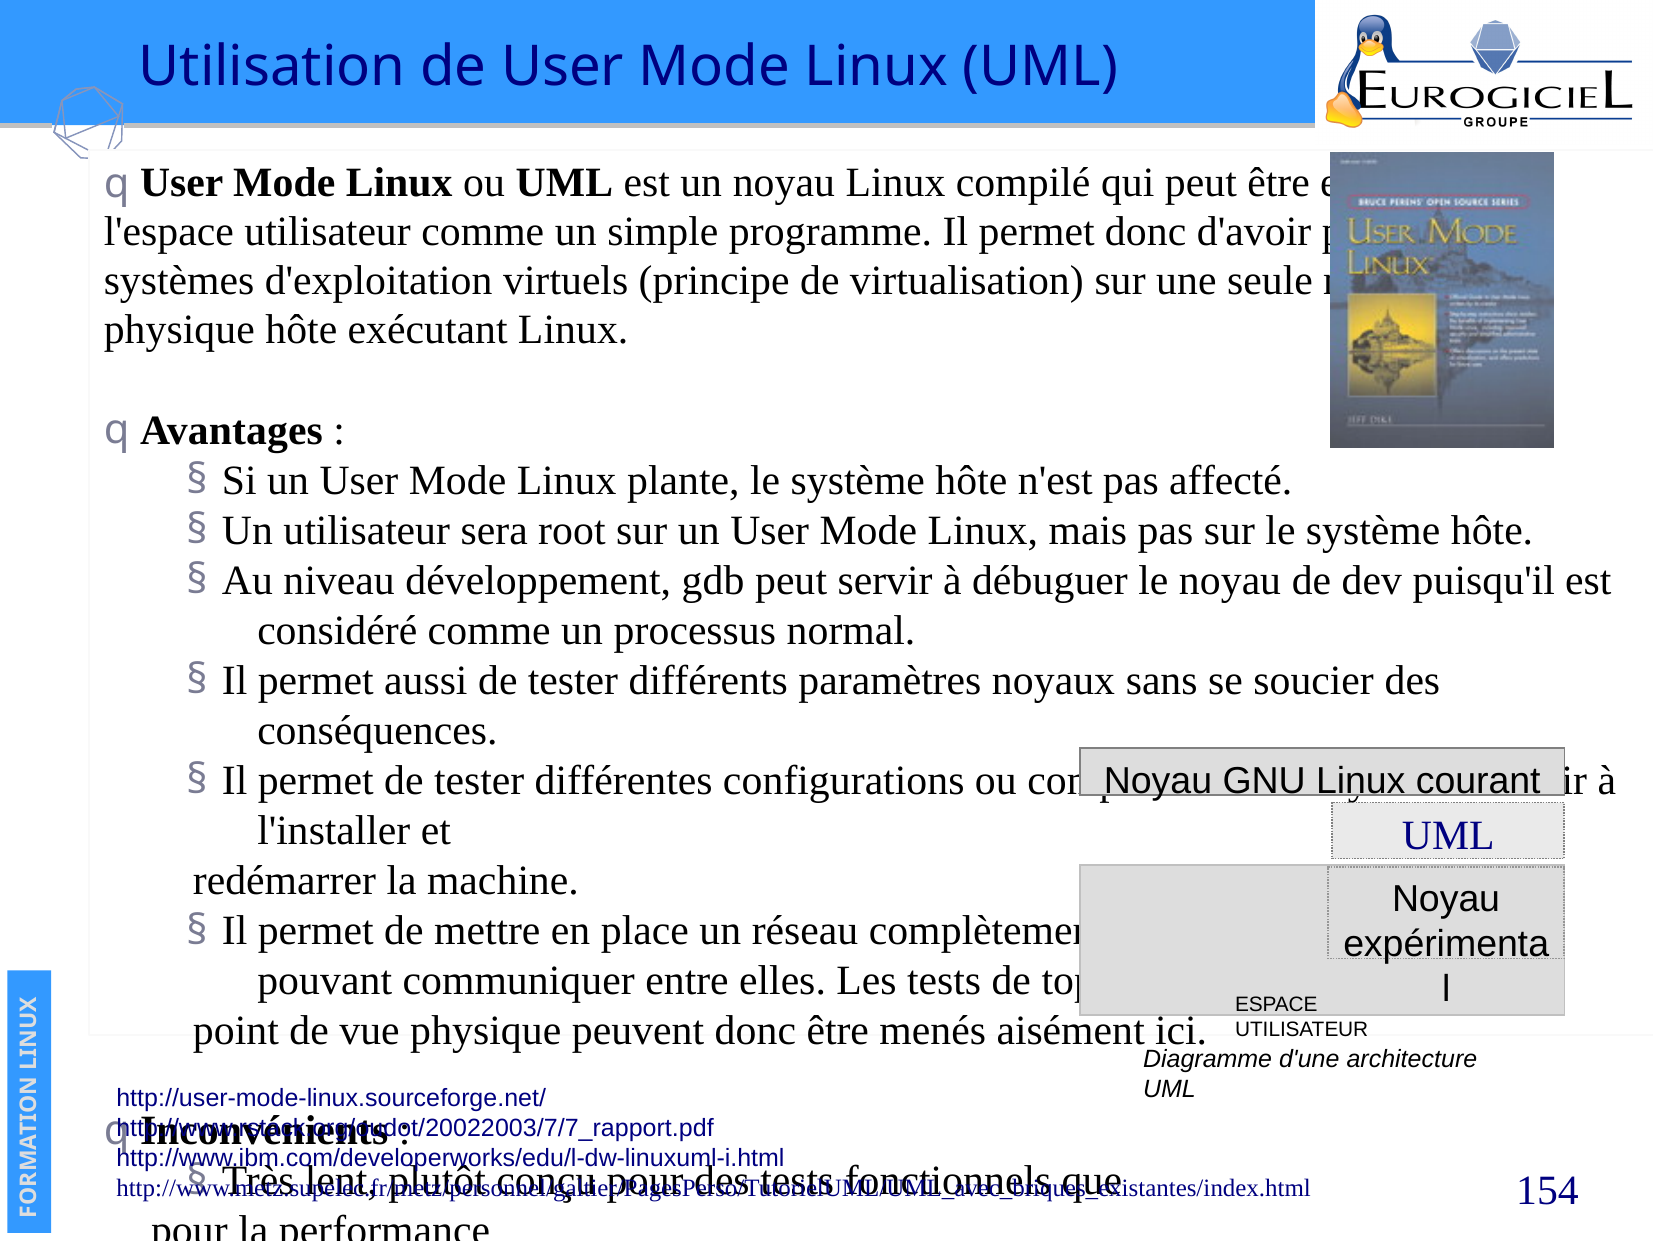

# Utilisation de User Mode Linux (UML)
 User Mode Linux ou UML est un noyau Linux compilé qui peut être exécuté dans
l'espace utilisateur comme un simple programme. Il permet donc d'avoir plusieurs
systèmes d'exploitation virtuels (principe de virtualisation) sur une seule machine
physique hôte exécutant Linux.
 Avantages :
Si un User Mode Linux plante, le système hôte n'est pas affecté.
Un utilisateur sera root sur un User Mode Linux, mais pas sur le système hôte.
Au niveau développement, gdb peut servir à débuguer le noyau de dev puisqu'il est considéré comme un processus normal.
Il permet aussi de tester différents paramètres noyaux sans se soucier des conséquences.
Il permet de tester différentes configurations ou compilations du noyau sans avoir à l'installer et
 redémarrer la machine.
Il permet de mettre en place un réseau complètement virtuel de machines Linux, pouvant communiquer entre elles. Les tests de topologies lourdes d'un
 point de vue physique peuvent donc être menés aisément ici.
 Inconvénients :
Très lent, plutôt conçu pour des tests fonctionnels que
pour la performance
Nécessite de patcher le noyau
Noyau GNU Linux courant
UML
Noyau
expérimental
ESPACE UTILISATEUR
Diagramme d'une architecture UML
http://user-mode-linux.sourceforge.net/
http://www.rstack.org/oudot/20022003/7/7_rapport.pdf
http://www.ibm.com/developerworks/edu/l-dw-linuxuml-i.html
http://www.metz.supelec.fr/metz/personnel/galtier/PagesPerso/TutorielUML/UML_avec_briques_existantes/index.html